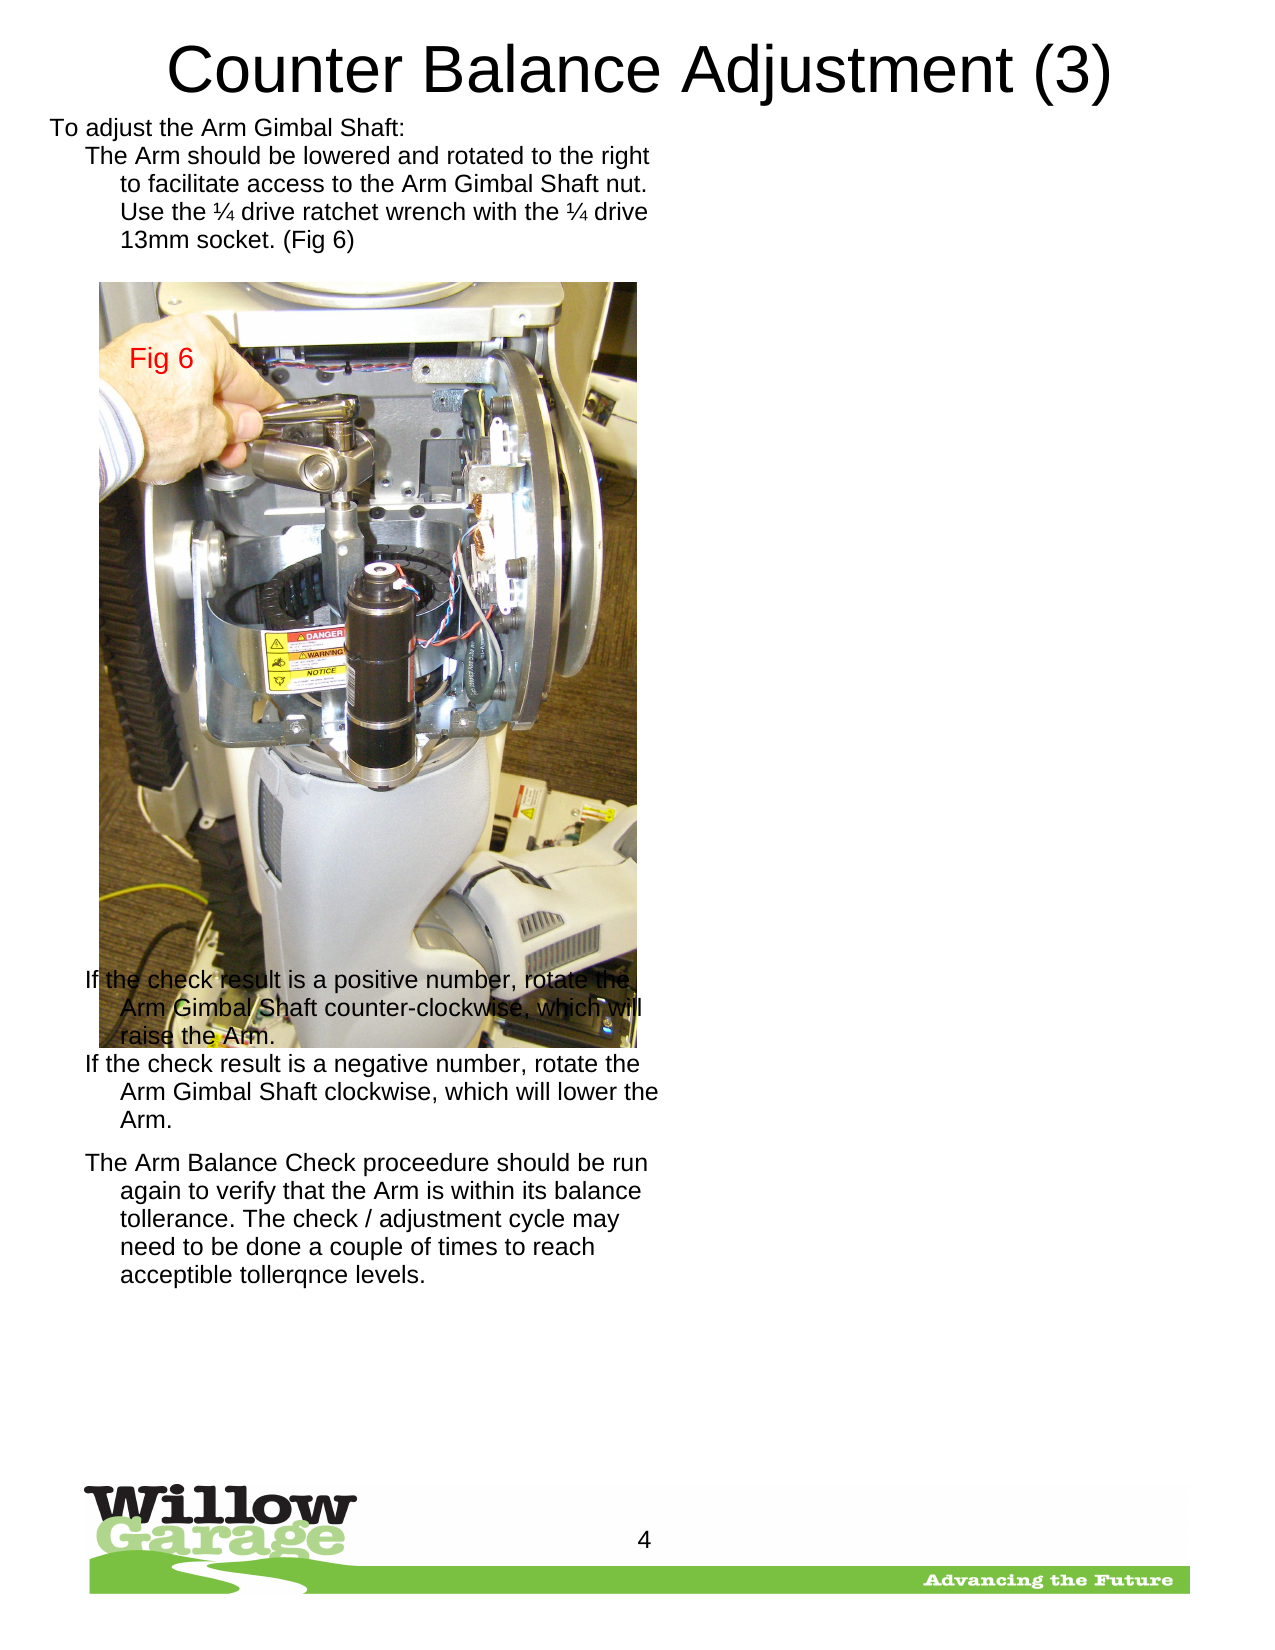

# Counter Balance Adjustment (3)
To adjust the Arm Gimbal Shaft:
The Arm should be lowered and rotated to the right to facilitate access to the Arm Gimbal Shaft nut. Use the ¼ drive ratchet wrench with the ¼ drive 13mm socket. (Fig 6)
If the check result is a positive number, rotate the Arm Gimbal Shaft counter-clockwise, which will raise the Arm.
If the check result is a negative number, rotate the Arm Gimbal Shaft clockwise, which will lower the Arm.
The Arm Balance Check proceedure should be run again to verify that the Arm is within its balance tollerance. The check / adjustment cycle may need to be done a couple of times to reach acceptible tollerqnce levels.
Fig 6
4